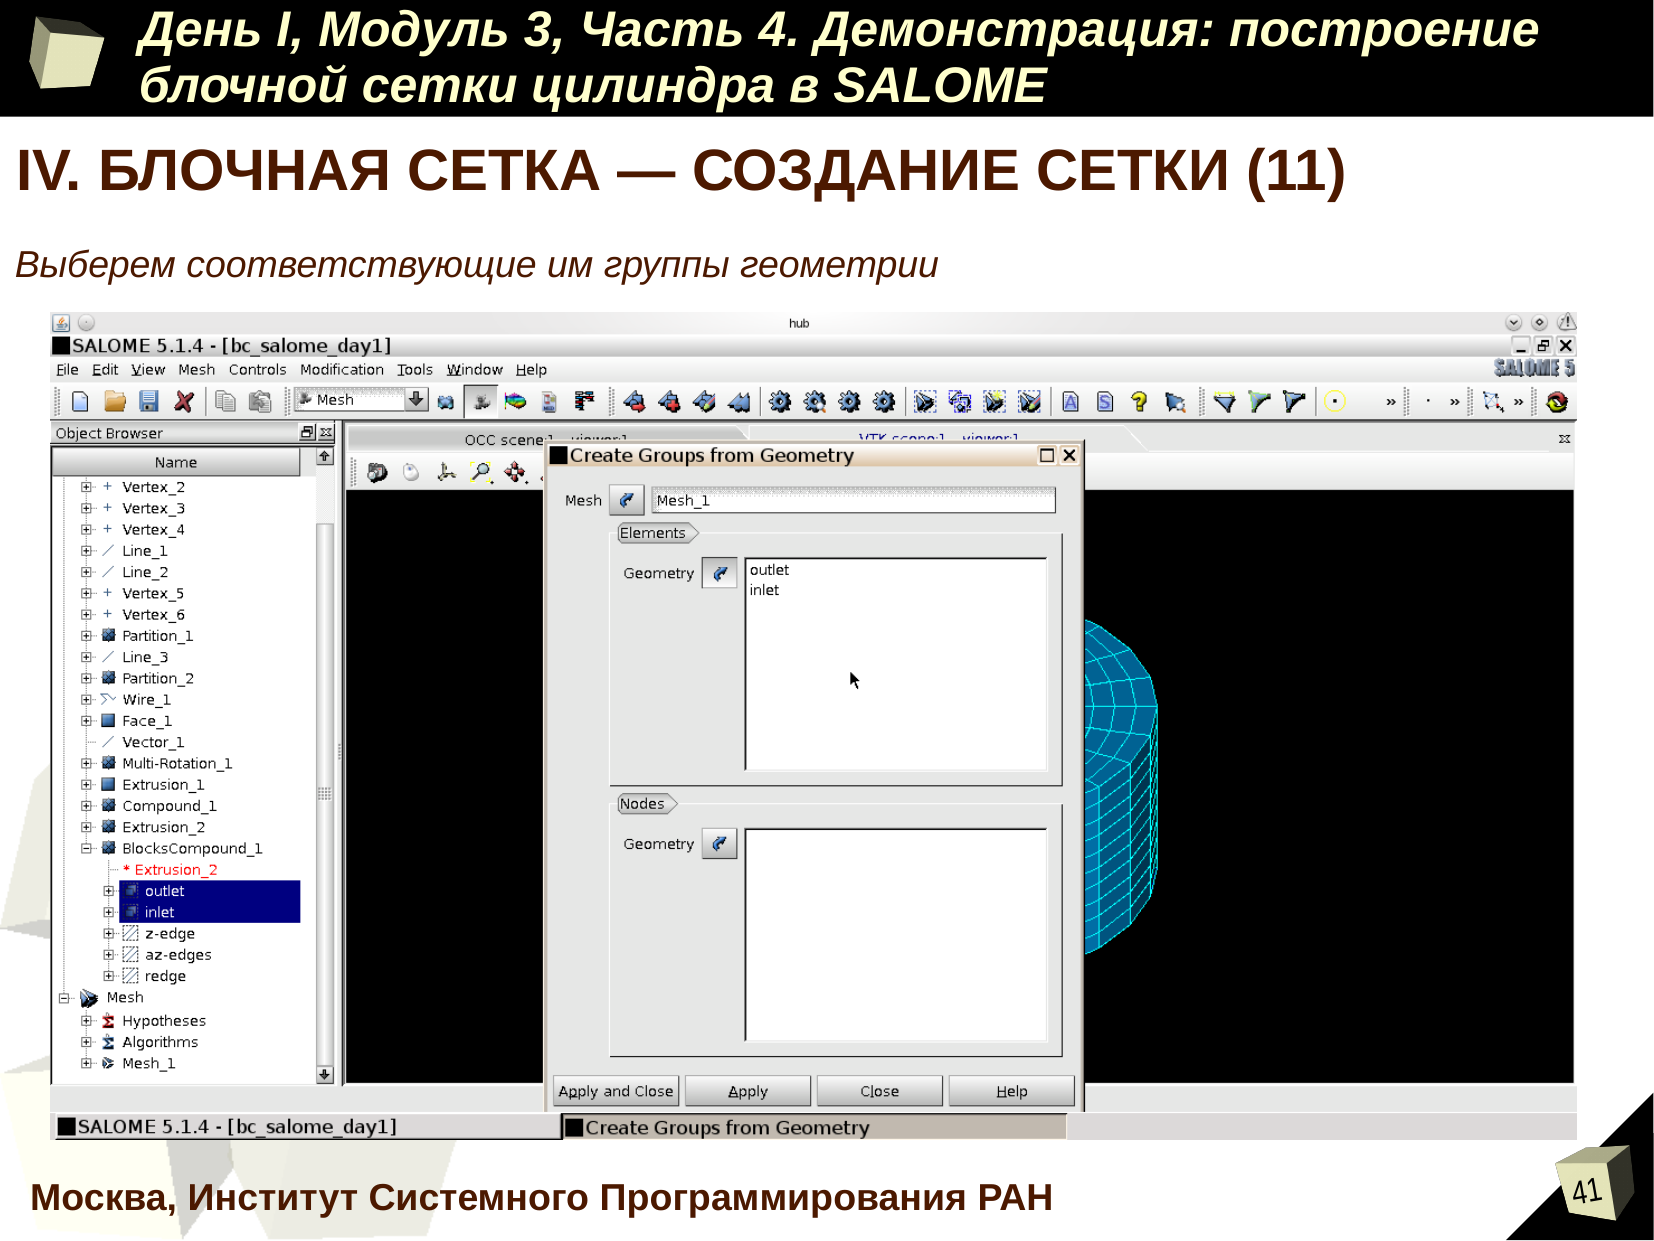

IV. БЛОЧНАЯ СЕТКА — СОЗДАНИЕ СЕТКИ (11)
Выберем соответствующие им группы геометрии